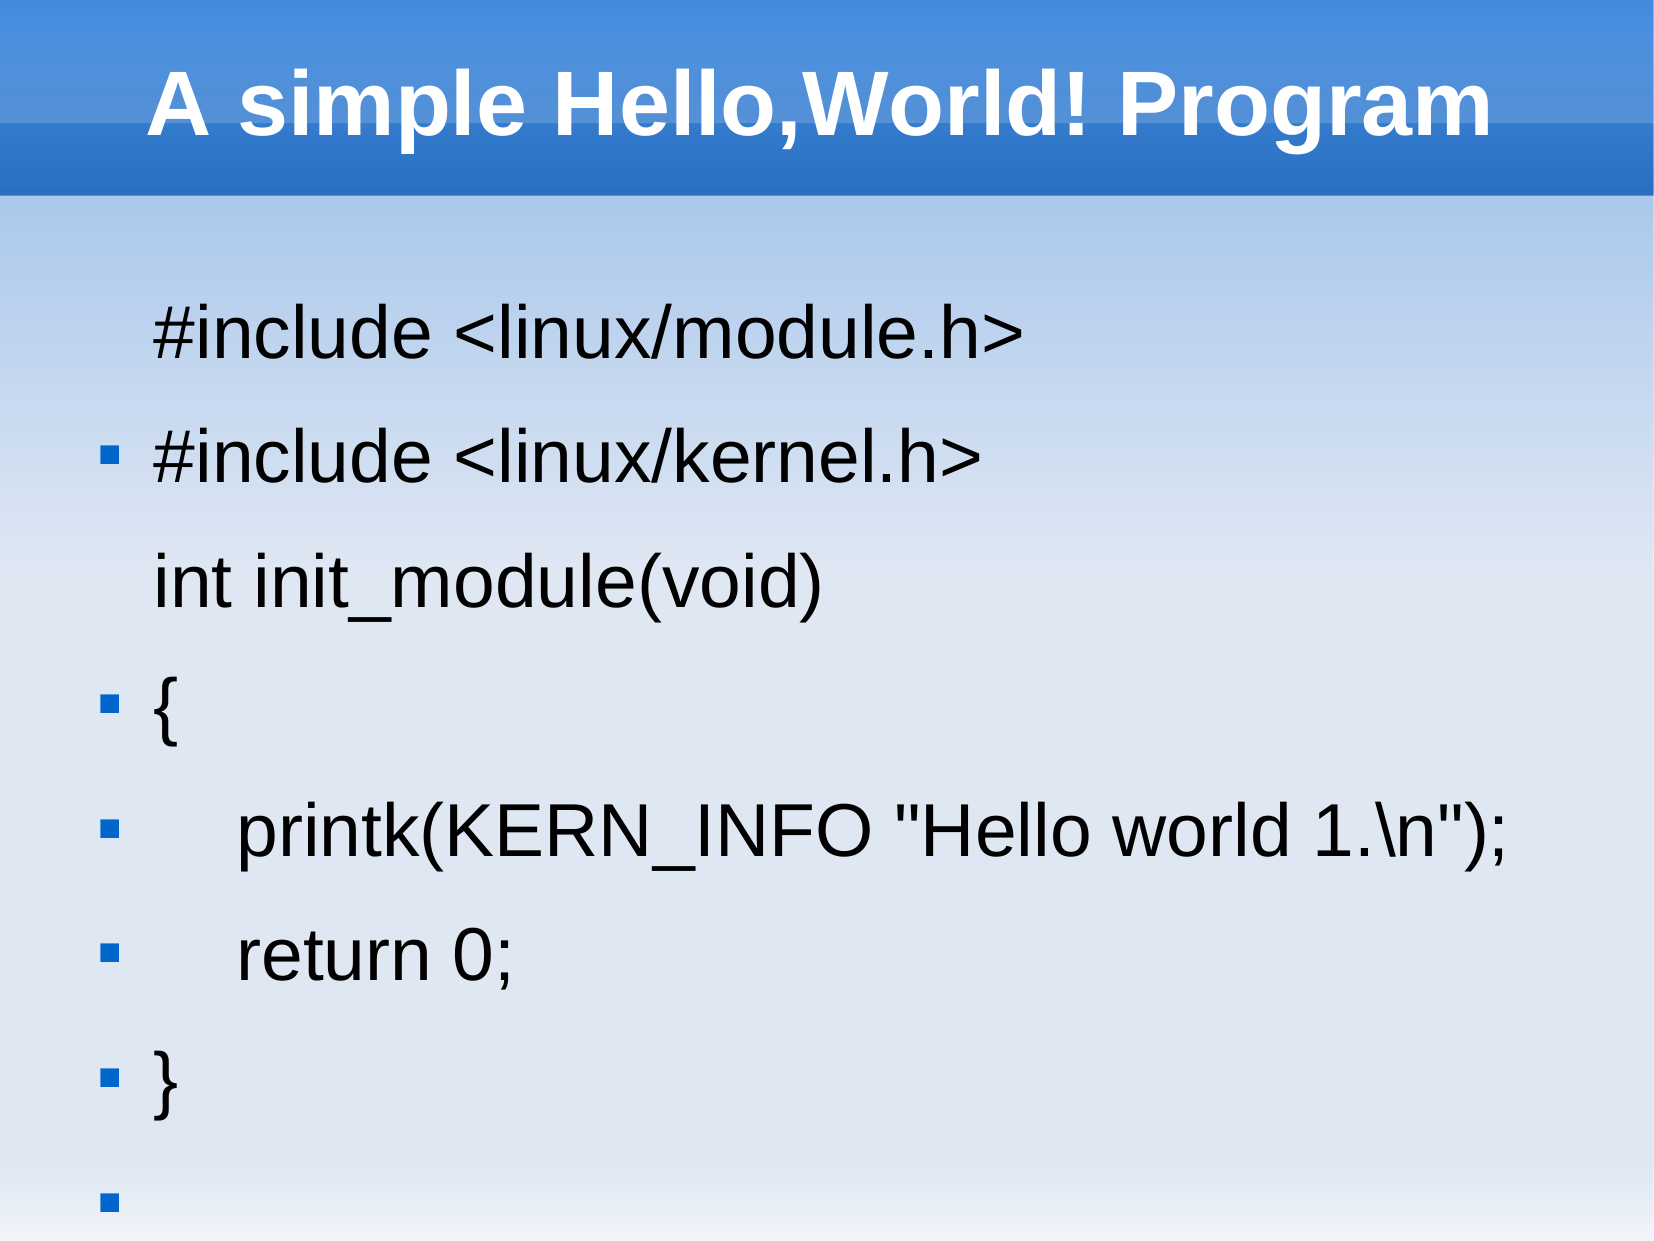

# A simple Hello,World! Program
#include <linux/module.h>
#include <linux/kernel.h>
int init_module(void)
{
 printk(KERN_INFO "Hello world 1.\n");
 return 0;
}